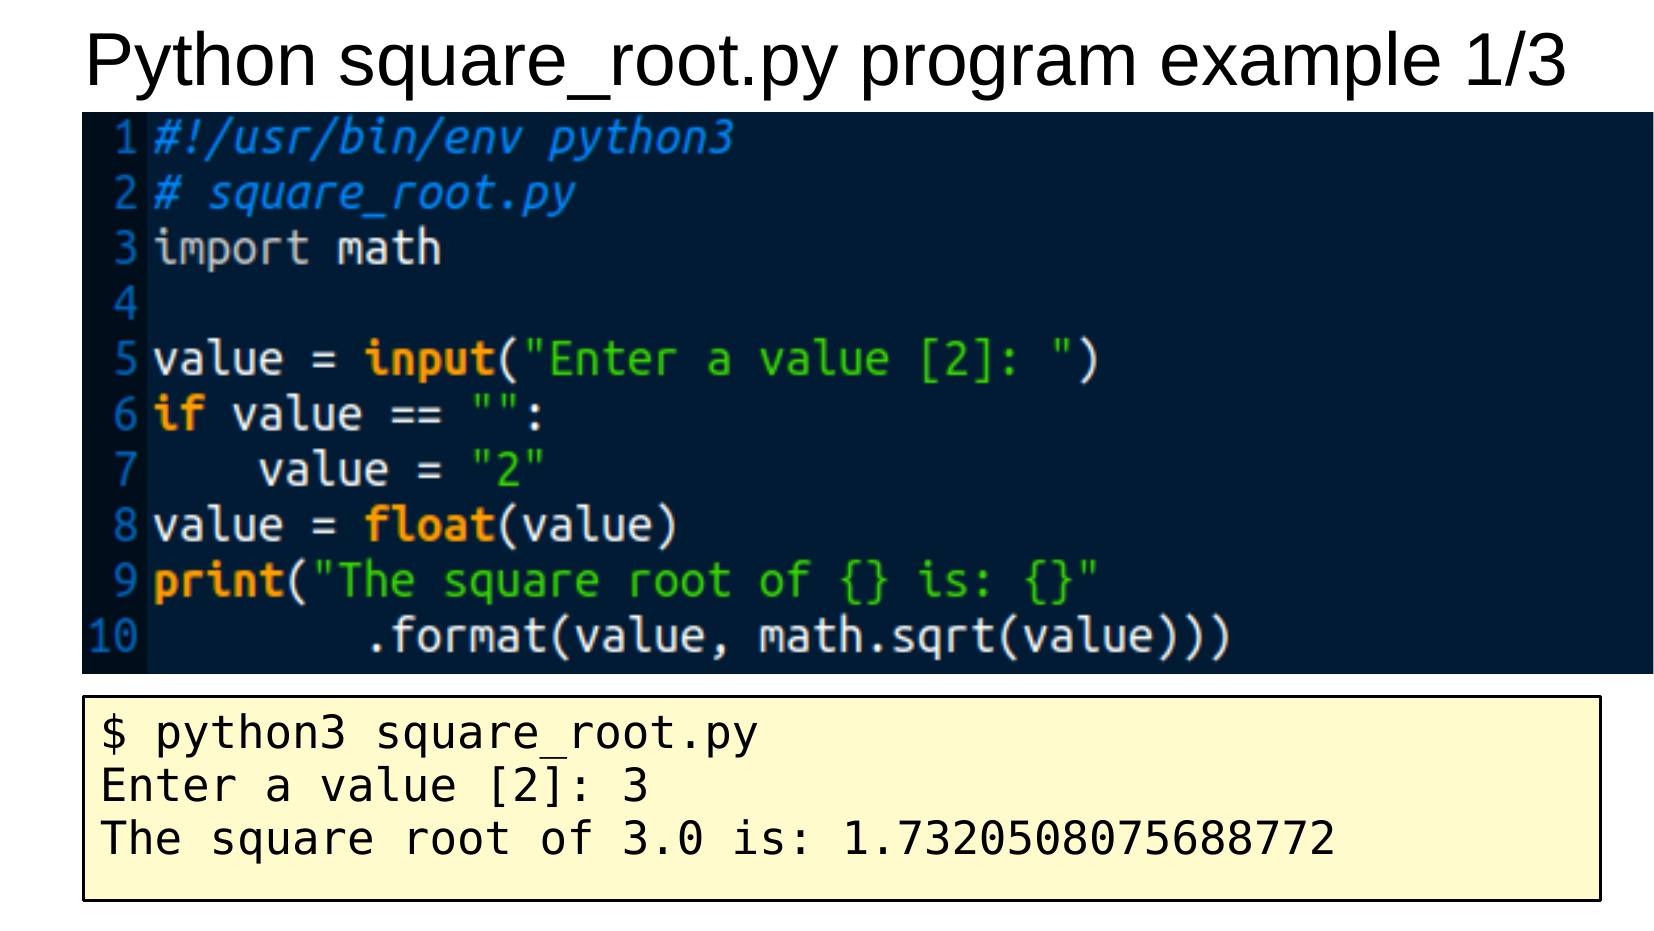

# Python square_root.py program example 1/3
$ python3 square_root.py
Enter a value [2]: 3
The square root of 3.0 is: 1.7320508075688772